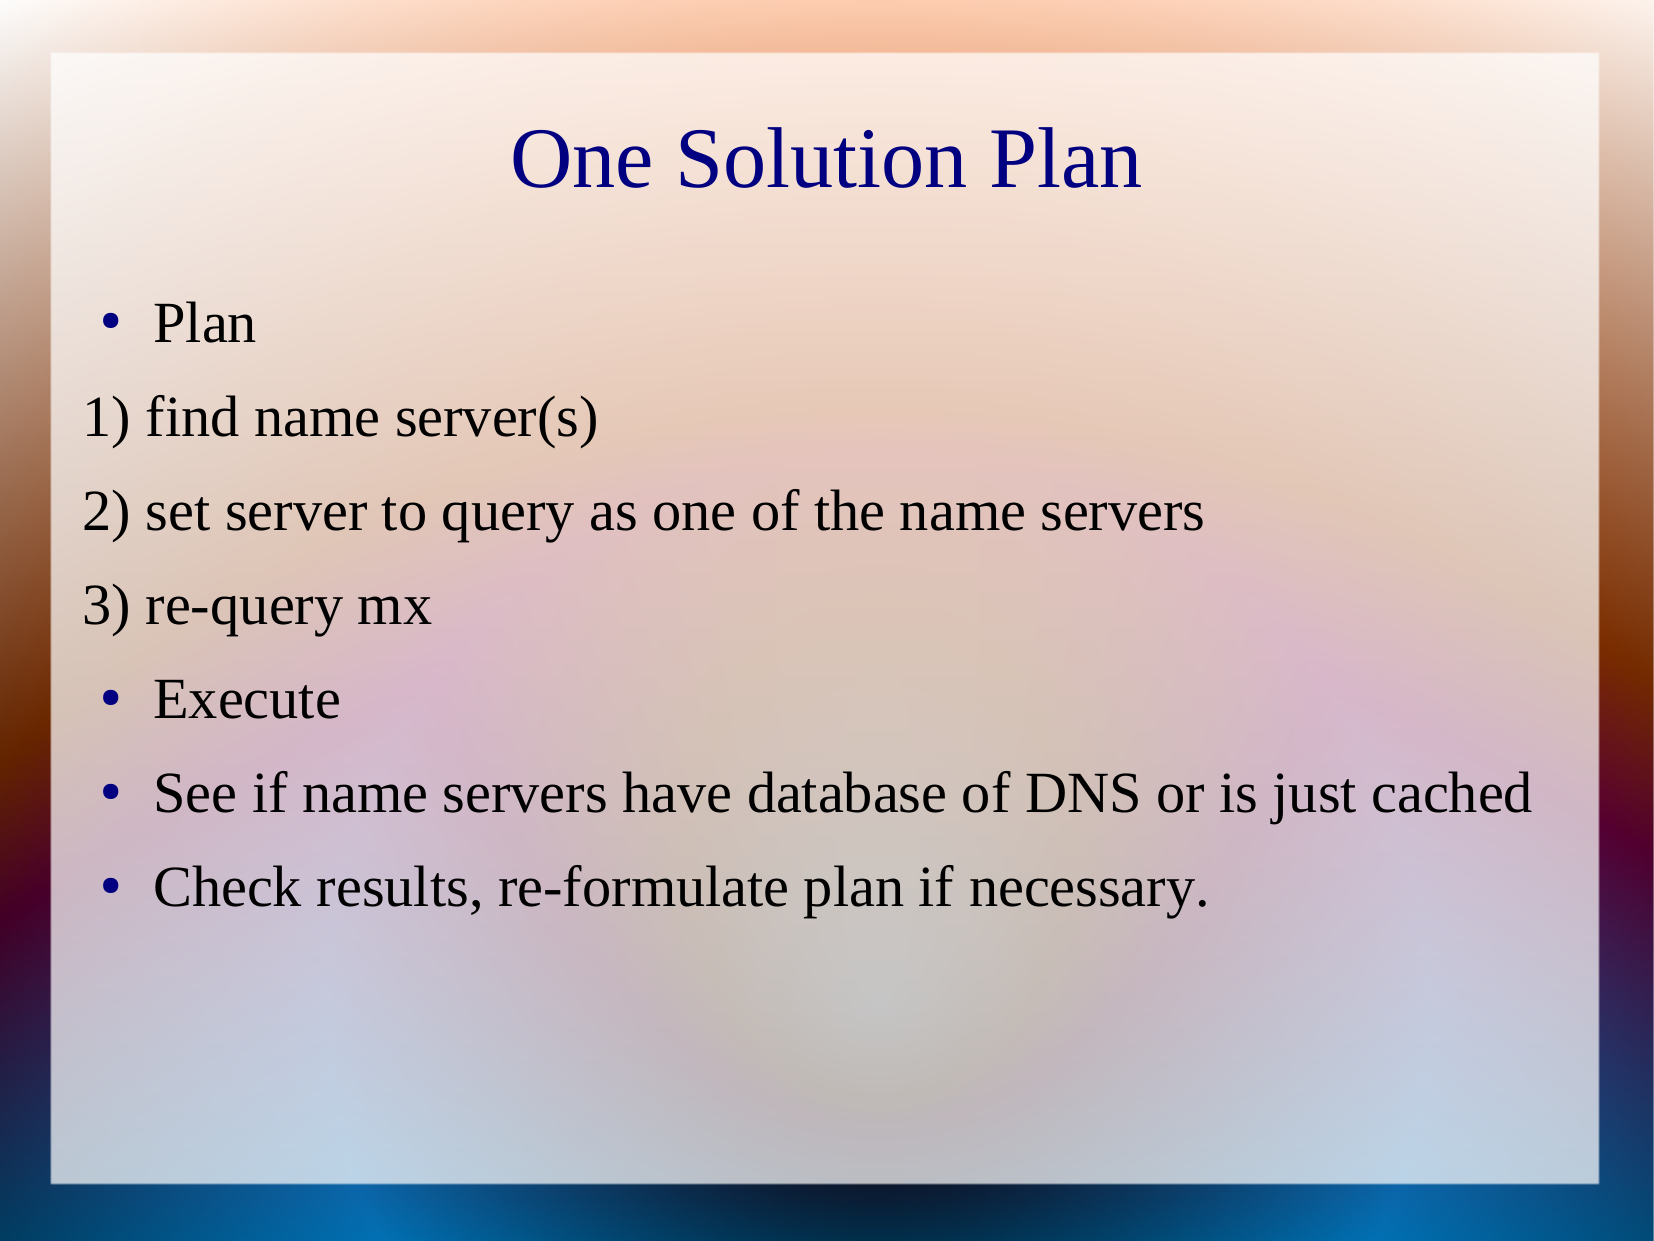

# One Solution Plan
Plan
1) find name server(s)
2) set server to query as one of the name servers
3) re-query mx
Execute
See if name servers have database of DNS or is just cached
Check results, re-formulate plan if necessary.